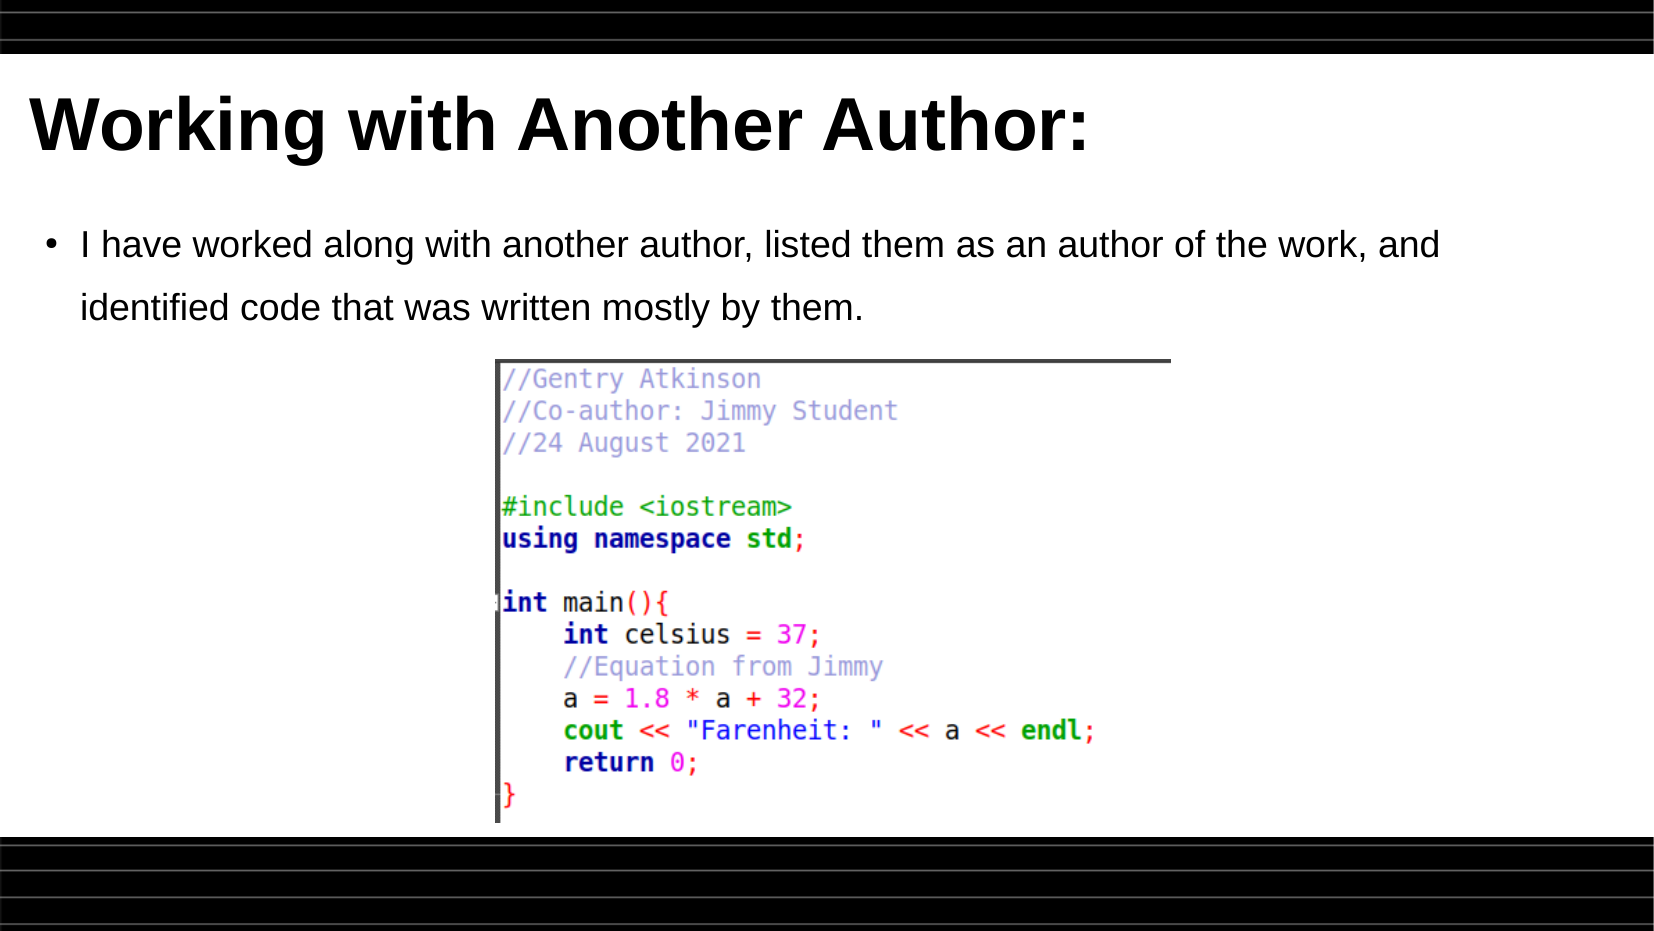

Working with Another Author:
I have worked along with another author, listed them as an author of the work, and identified code that was written mostly by them.